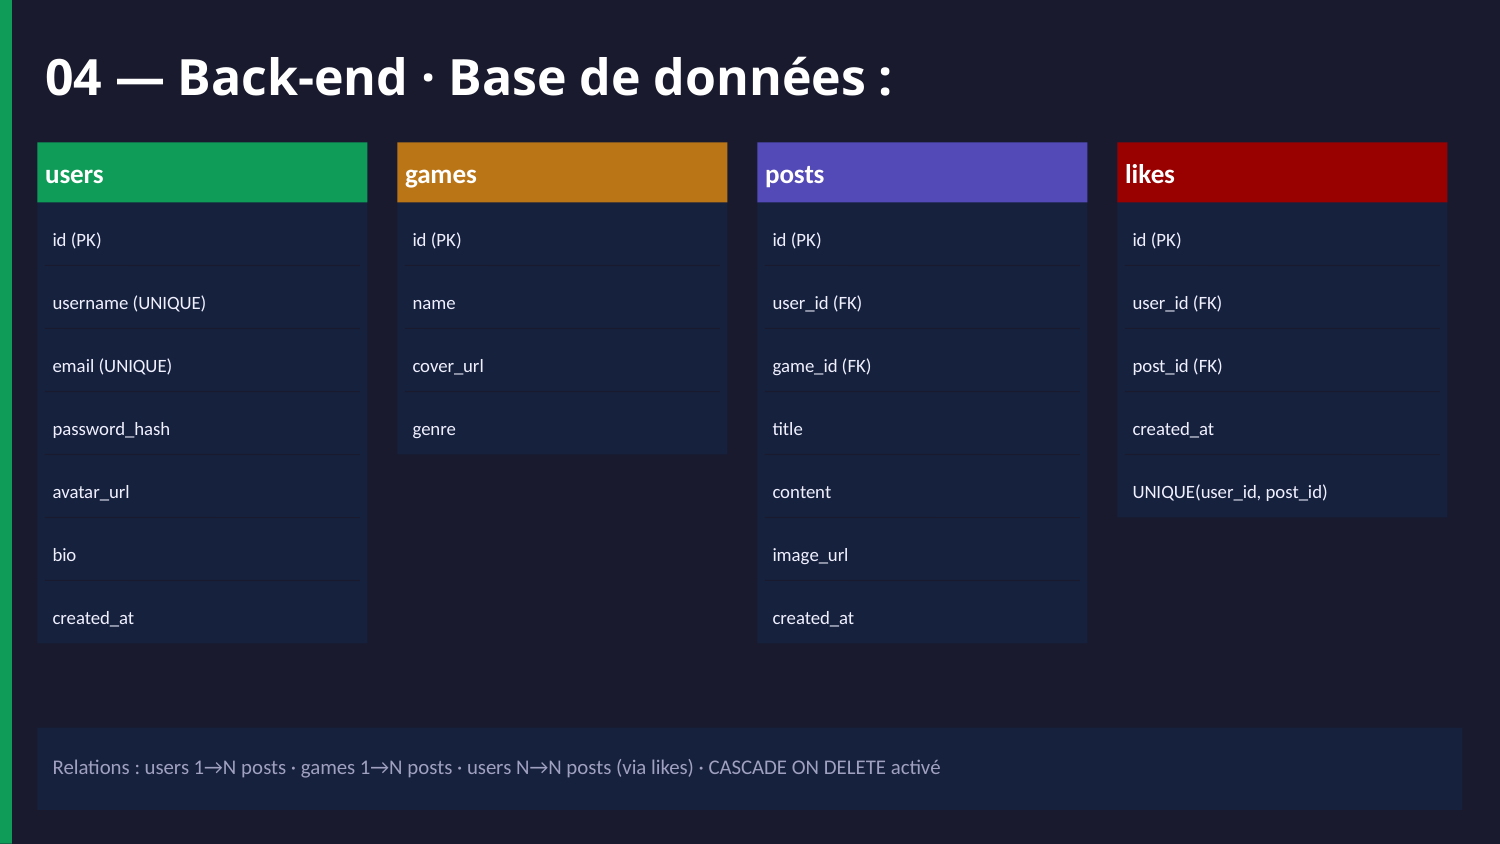

04 — Back-end · Base de données :
users
games
posts
likes
id (PK)
id (PK)
id (PK)
id (PK)
username (UNIQUE)
name
user_id (FK)
user_id (FK)
email (UNIQUE)
cover_url
game_id (FK)
post_id (FK)
password_hash
genre
title
created_at
avatar_url
content
UNIQUE(user_id, post_id)
bio
image_url
created_at
created_at
Relations : users 1→N posts · games 1→N posts · users N→N posts (via likes) · CASCADE ON DELETE activé